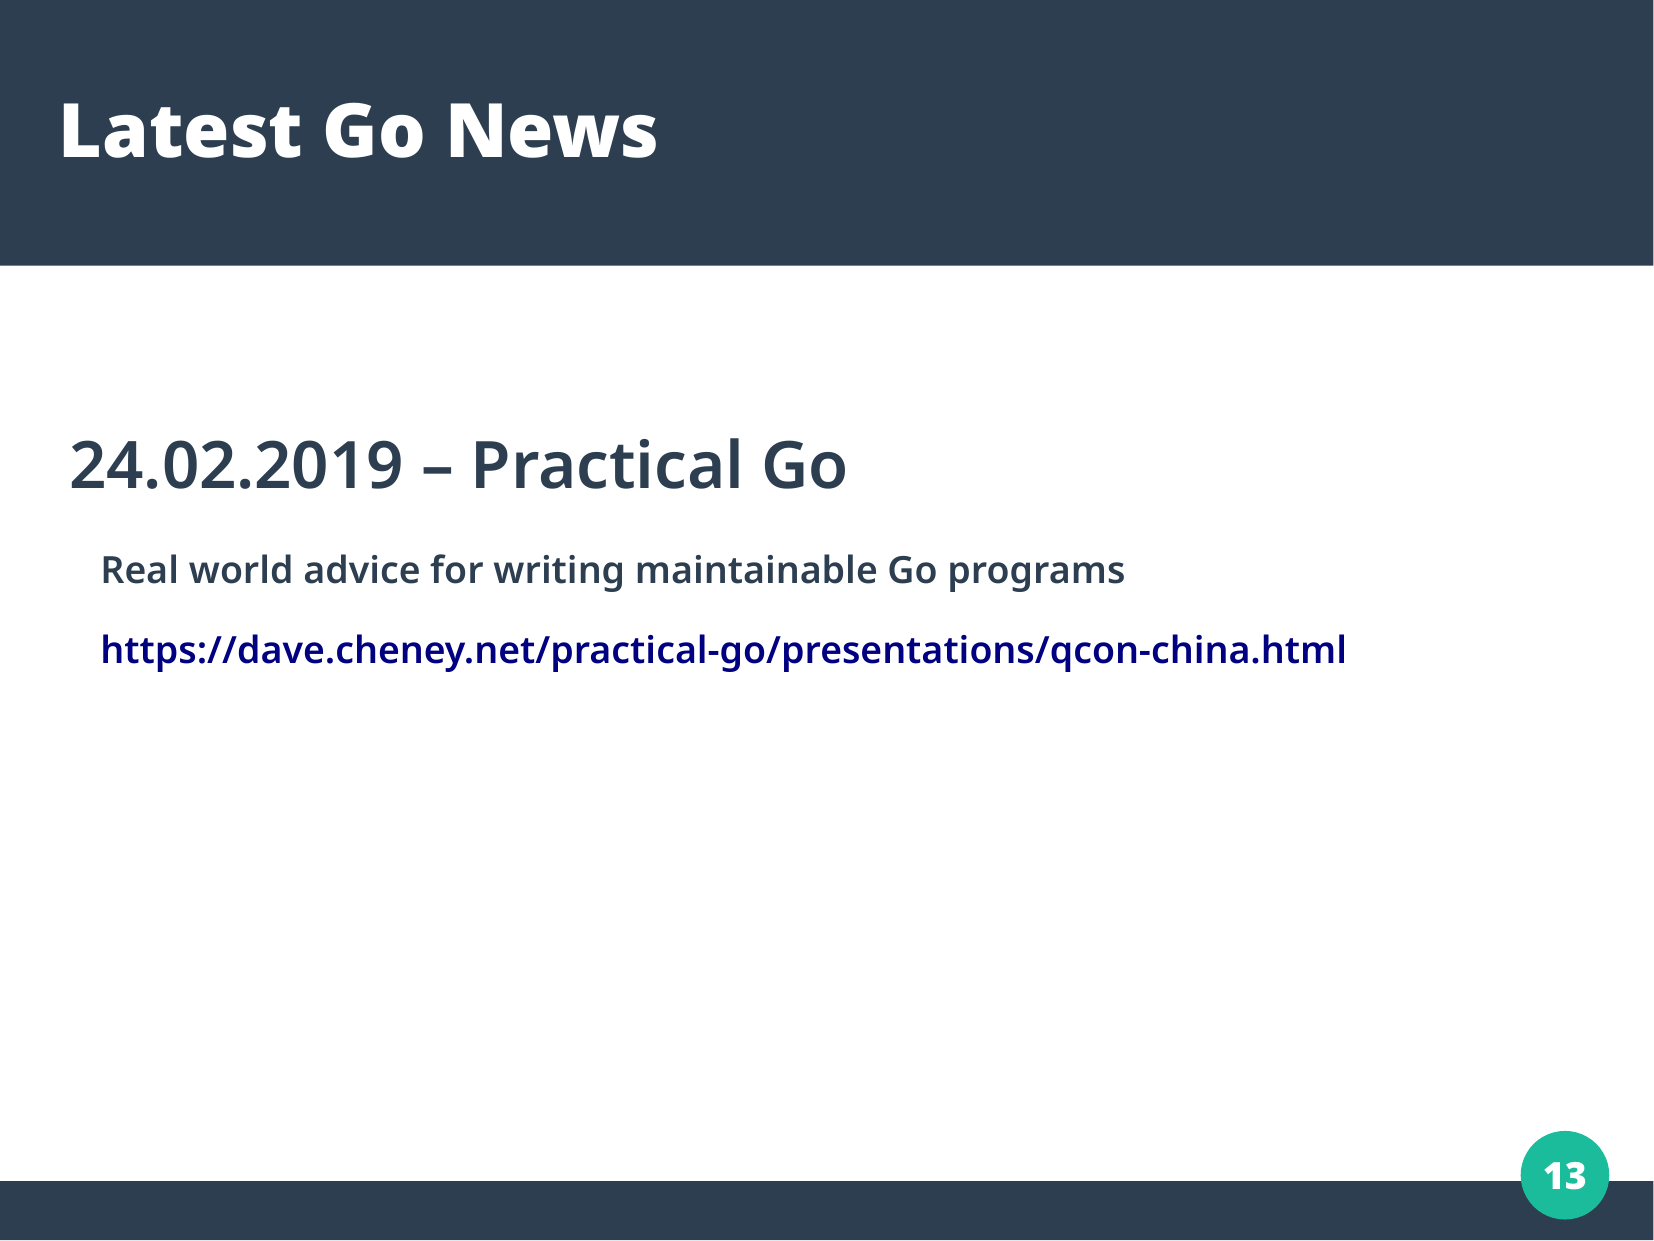

# Latest Go News
24.02.2019 – Practical Go
Real world advice for writing maintainable Go programs
https://dave.cheney.net/practical-go/presentations/qcon-china.html
13